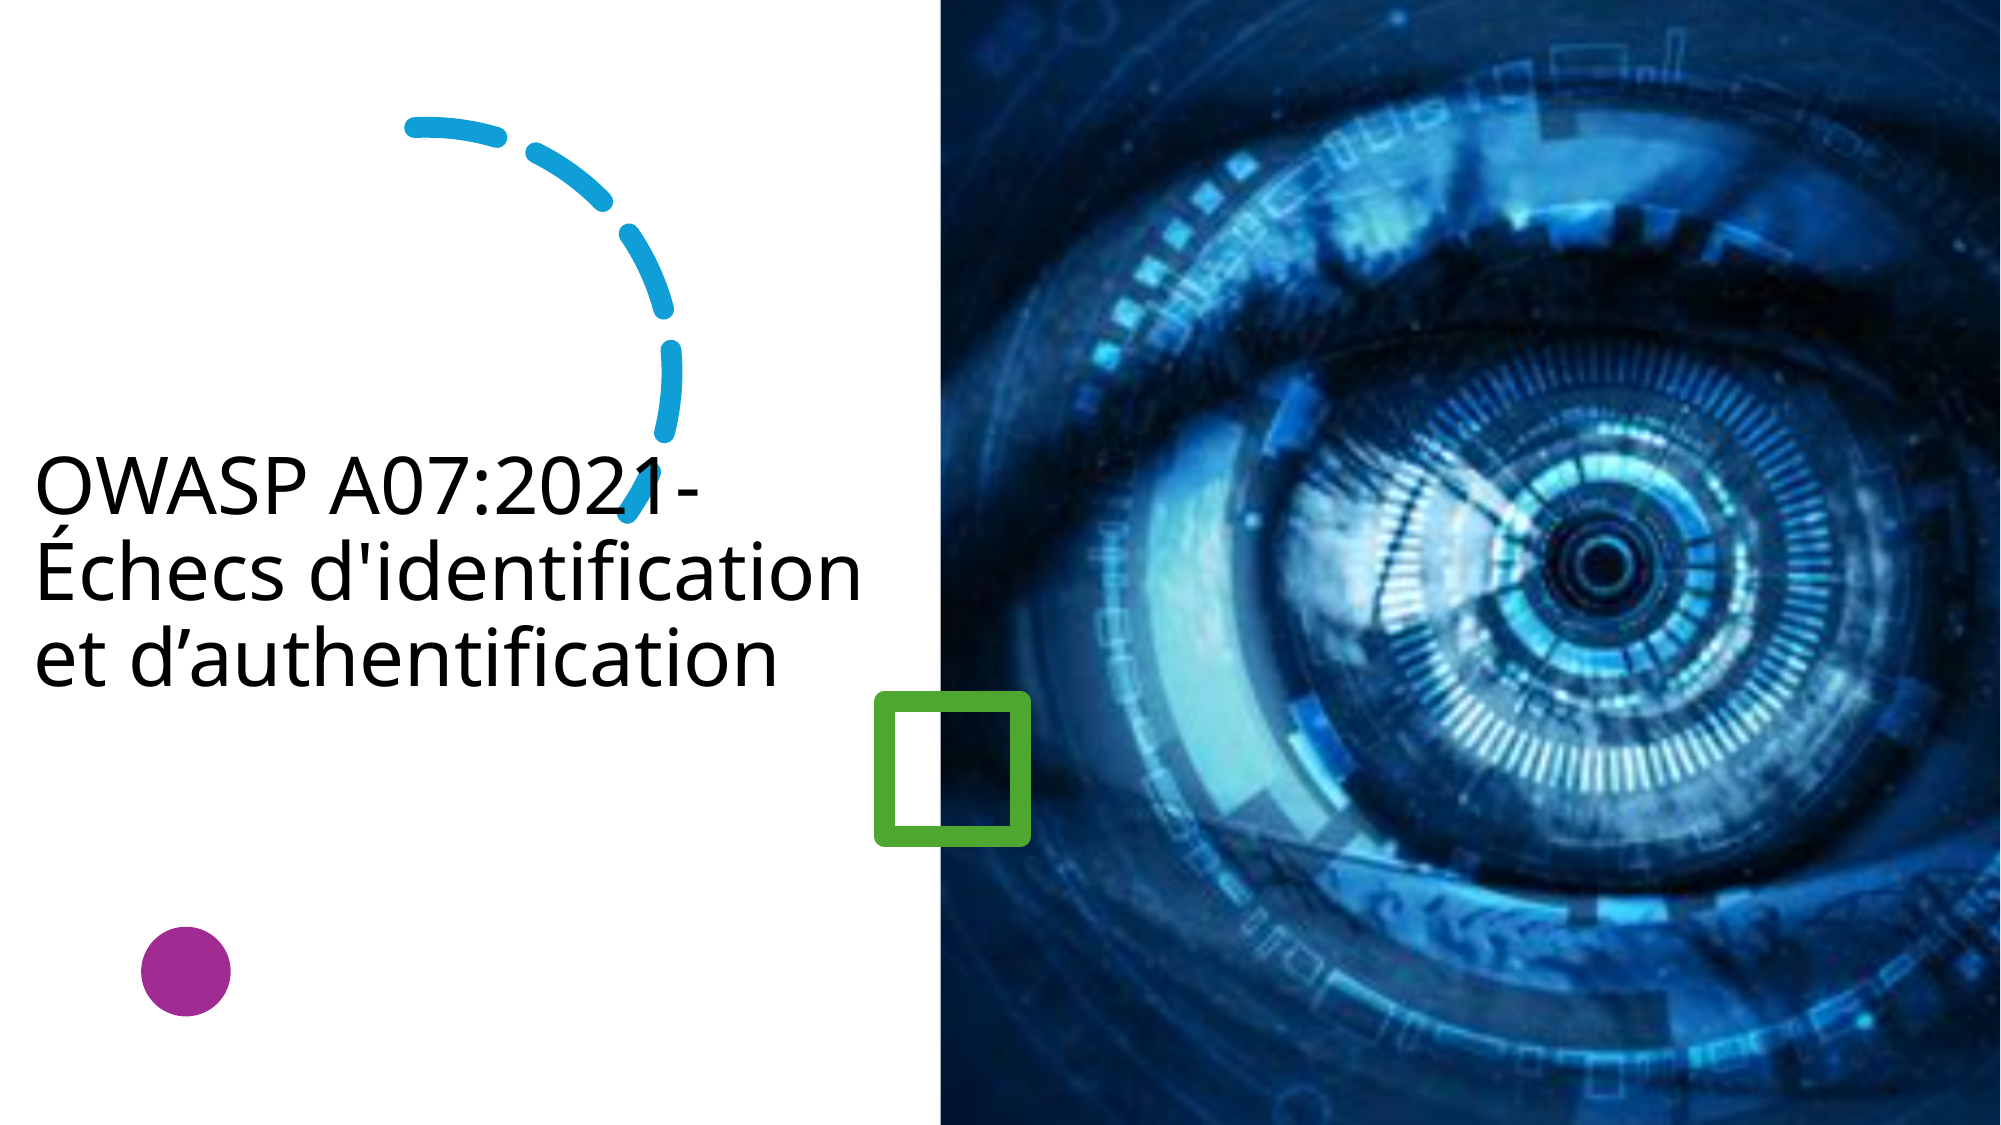

# OWASP A07:2021- Échecs d'identification et d’authentification